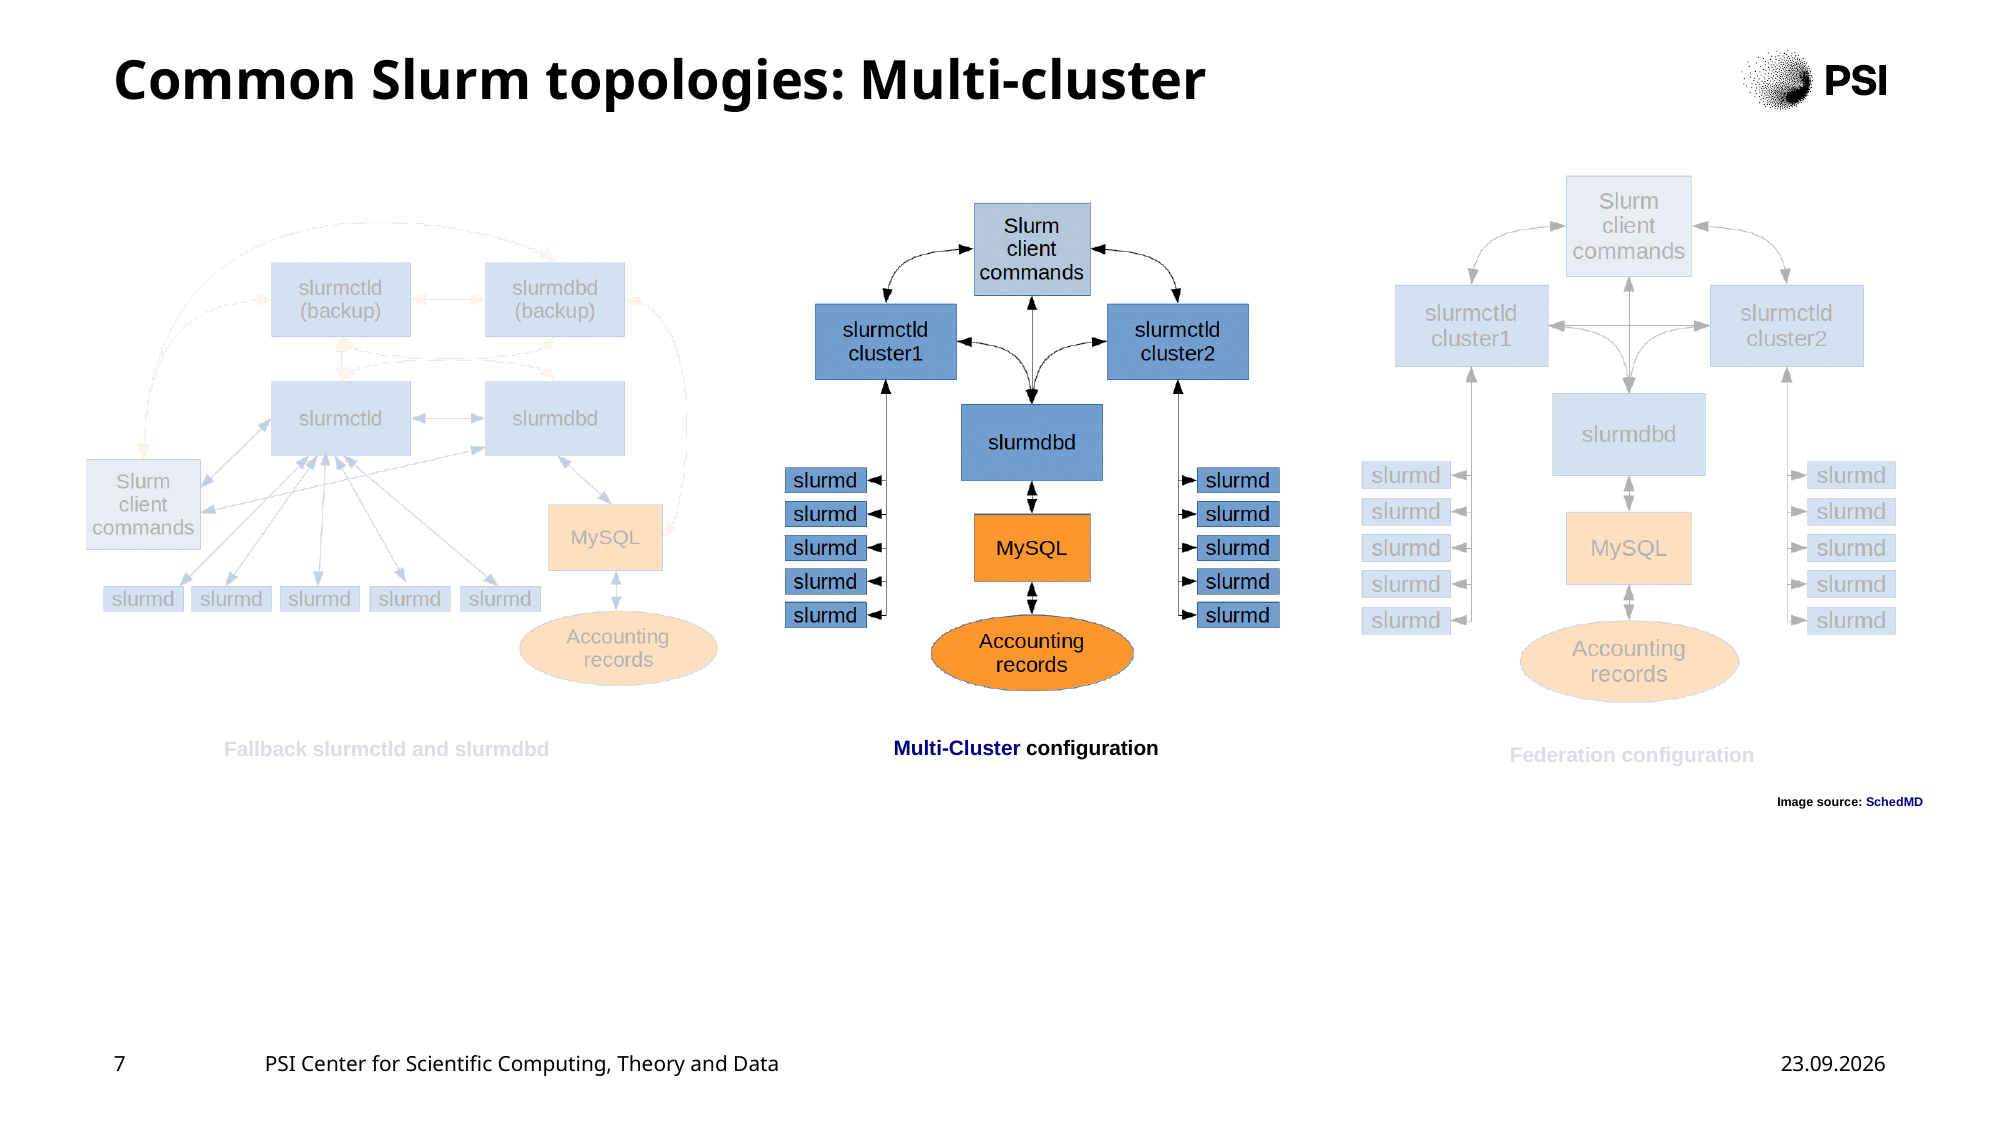

# Common Slurm topologies: Multi-cluster
Multi-Cluster configuration
Fallback slurmctld and slurmdbd
Federation configuration
Image source: SchedMD
7
PSI Center for Scientific Computing, Theory and Data